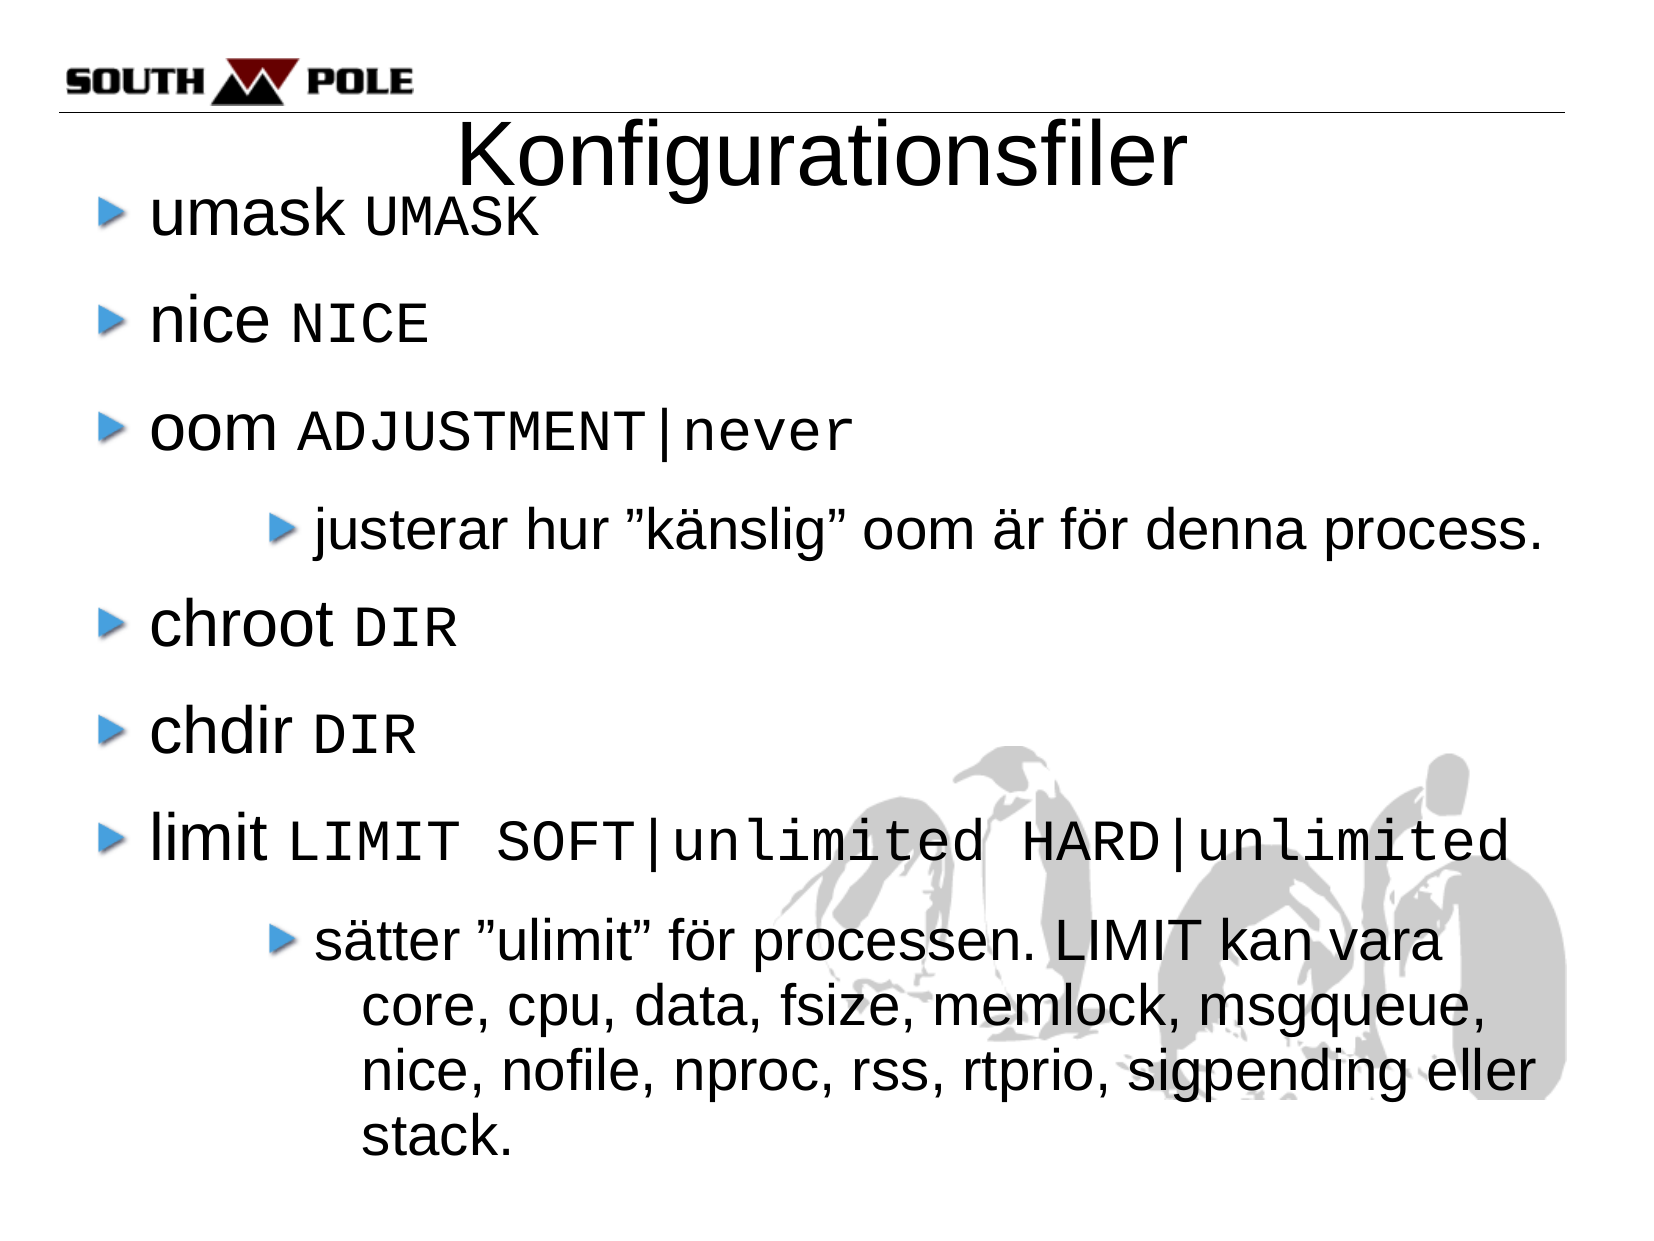

# Konfigurationsfiler
umask UMASK
nice NICE
oom ADJUSTMENT|never
justerar hur ”känslig” oom är för denna process.
chroot DIR
chdir DIR
limit LIMIT SOFT|unlimited HARD|unlimited
sätter ”ulimit” för processen. LIMIT kan vara core, cpu, data, fsize, memlock, msgqueue, nice, nofile, nproc, rss, rtprio, sigpending eller stack.